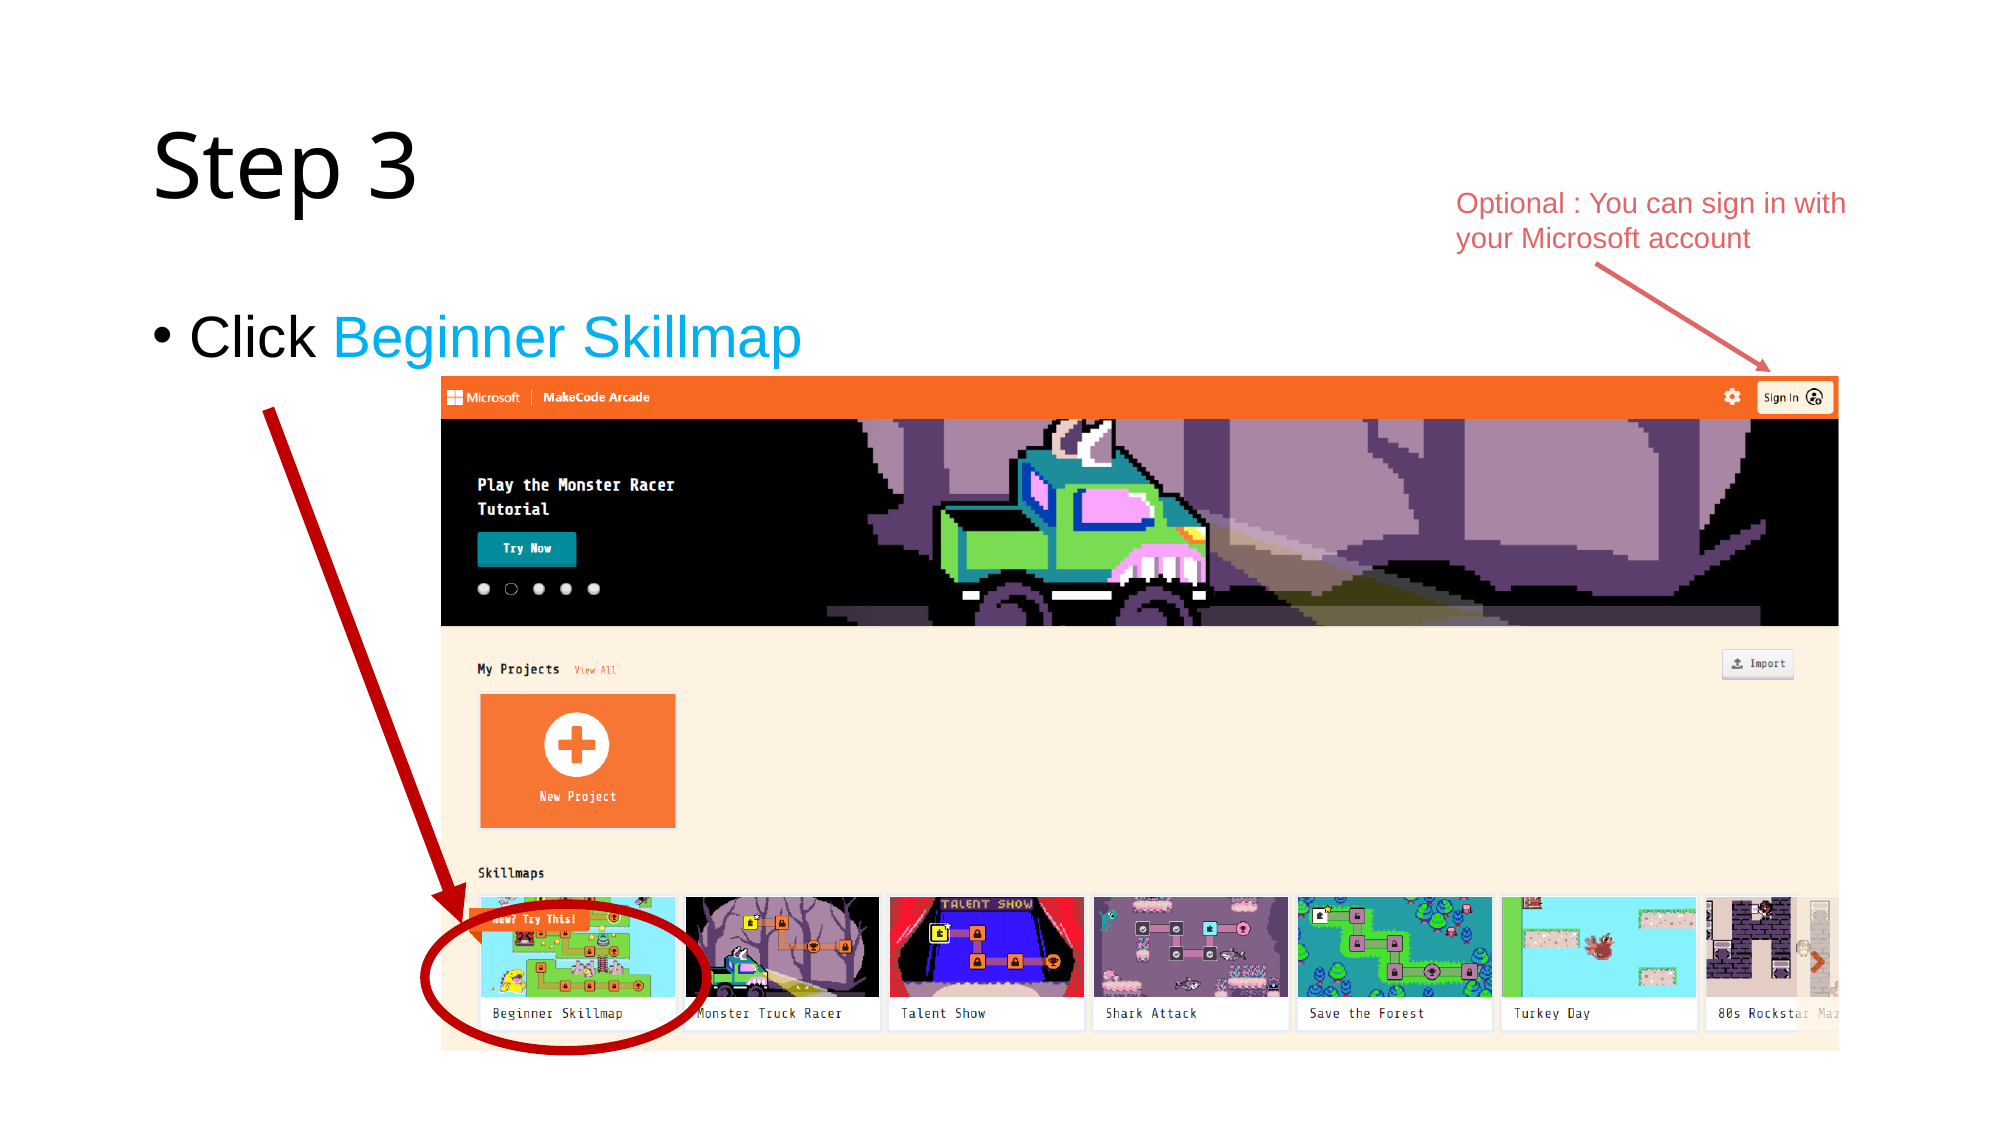

# Step 3
Optional : You can sign in with your Microsoft account
Click Beginner Skillmap